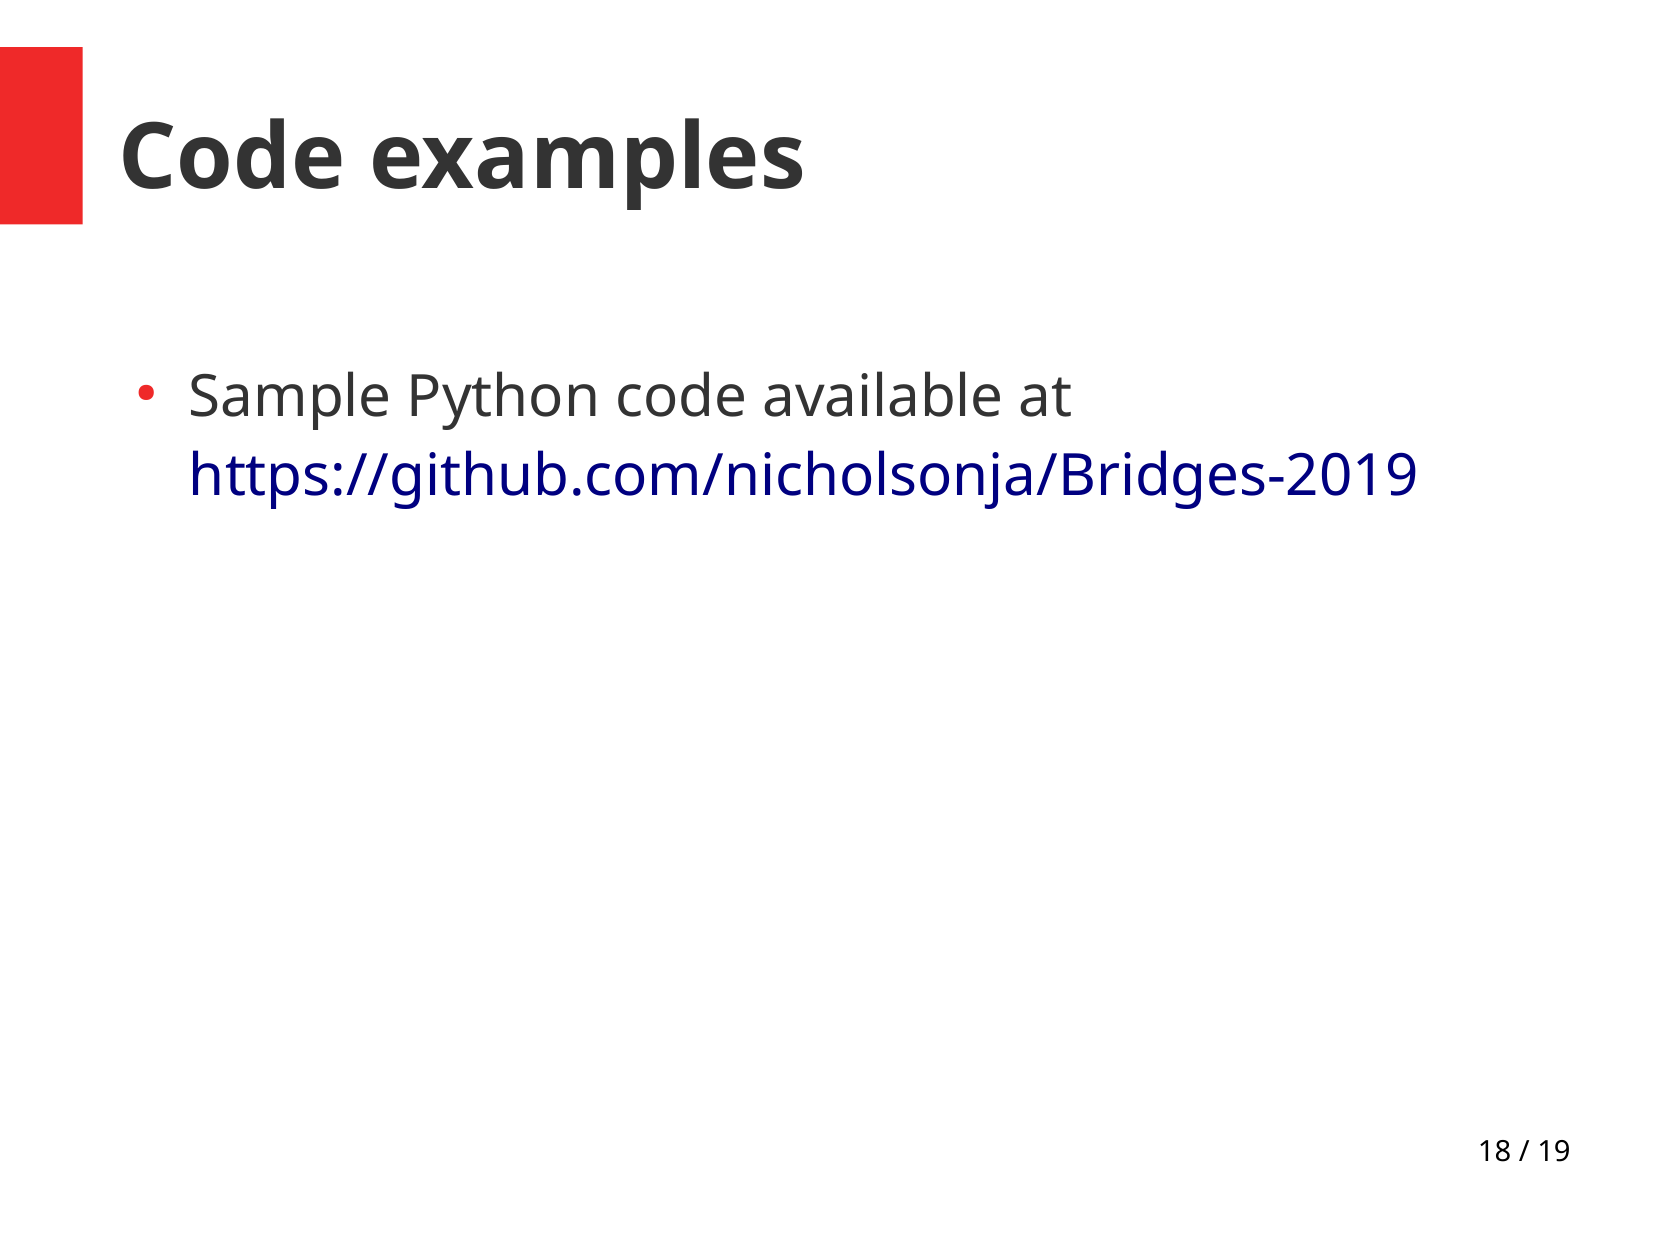

# Code examples
Sample Python code available at https://github.com/nicholsonja/Bridges-2019
18